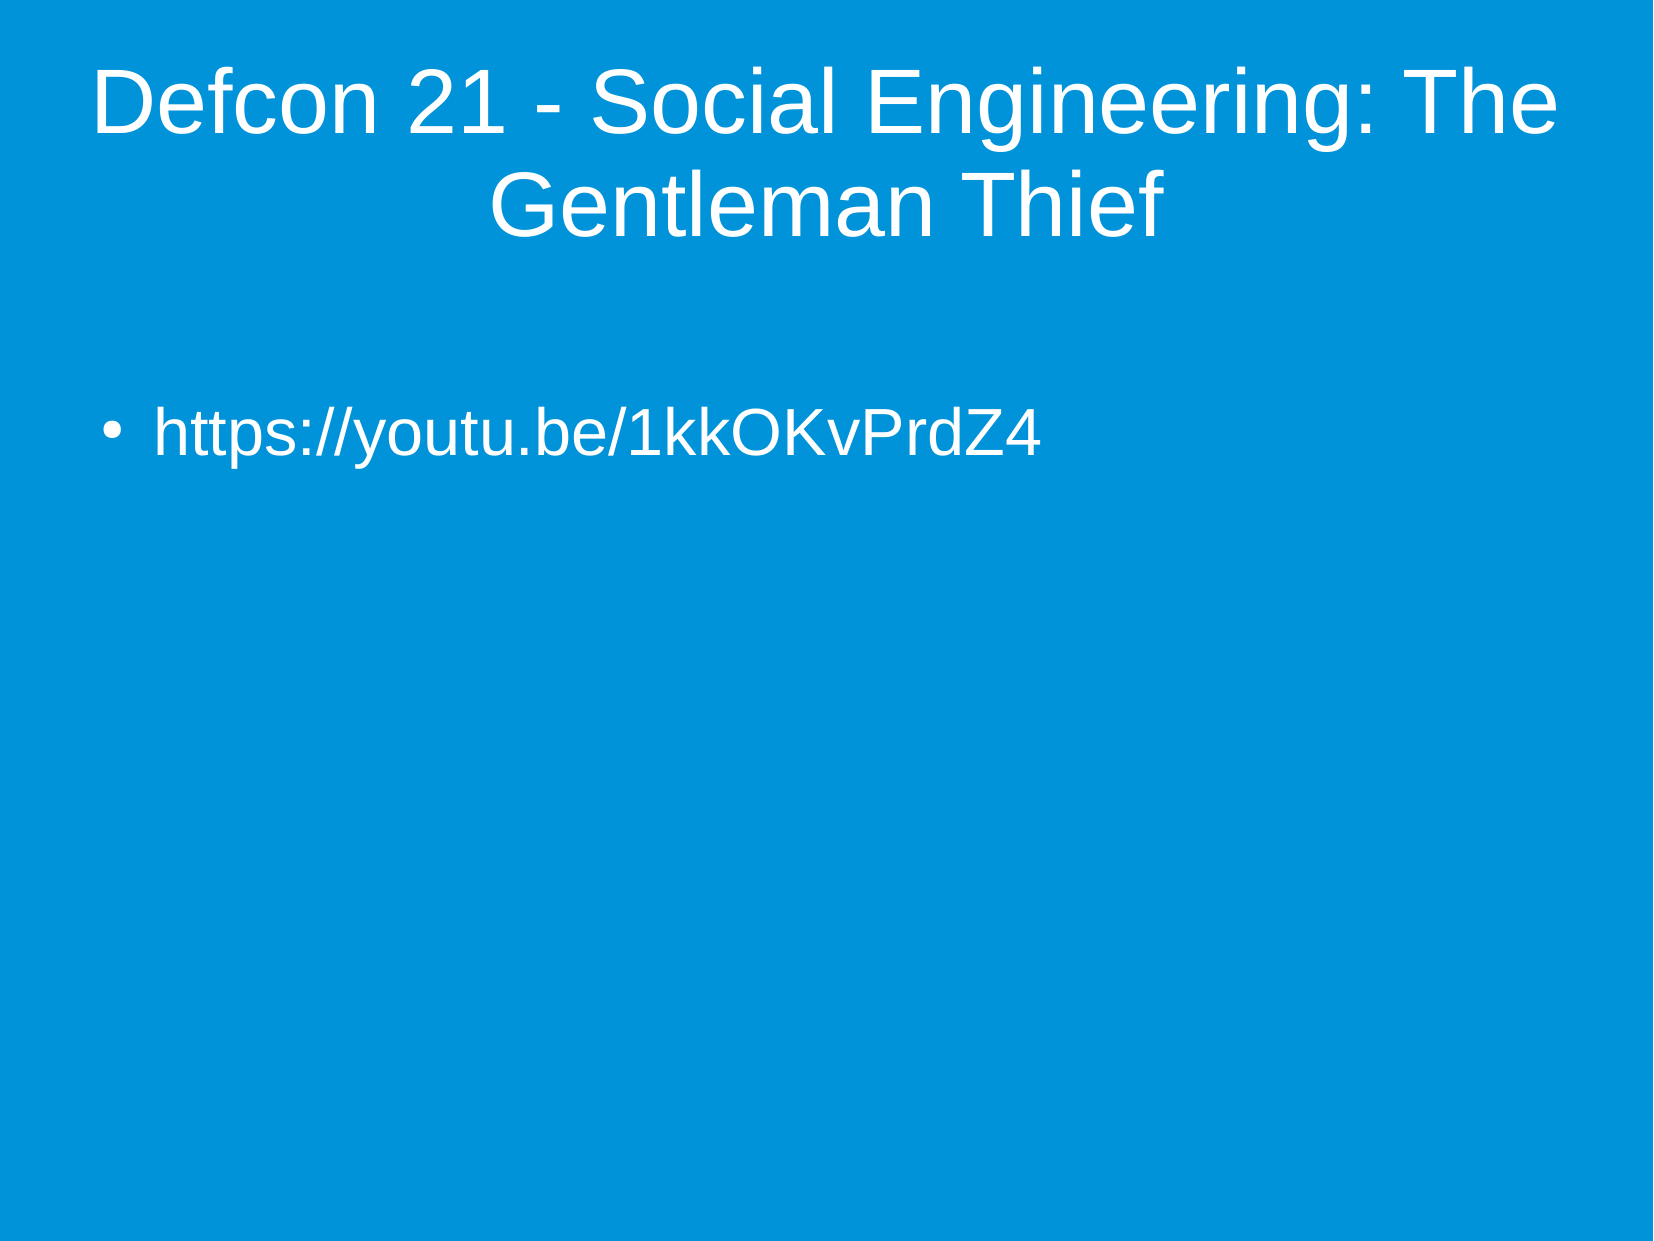

# Defcon 21 - Social Engineering: The Gentleman Thief
https://youtu.be/1kkOKvPrdZ4